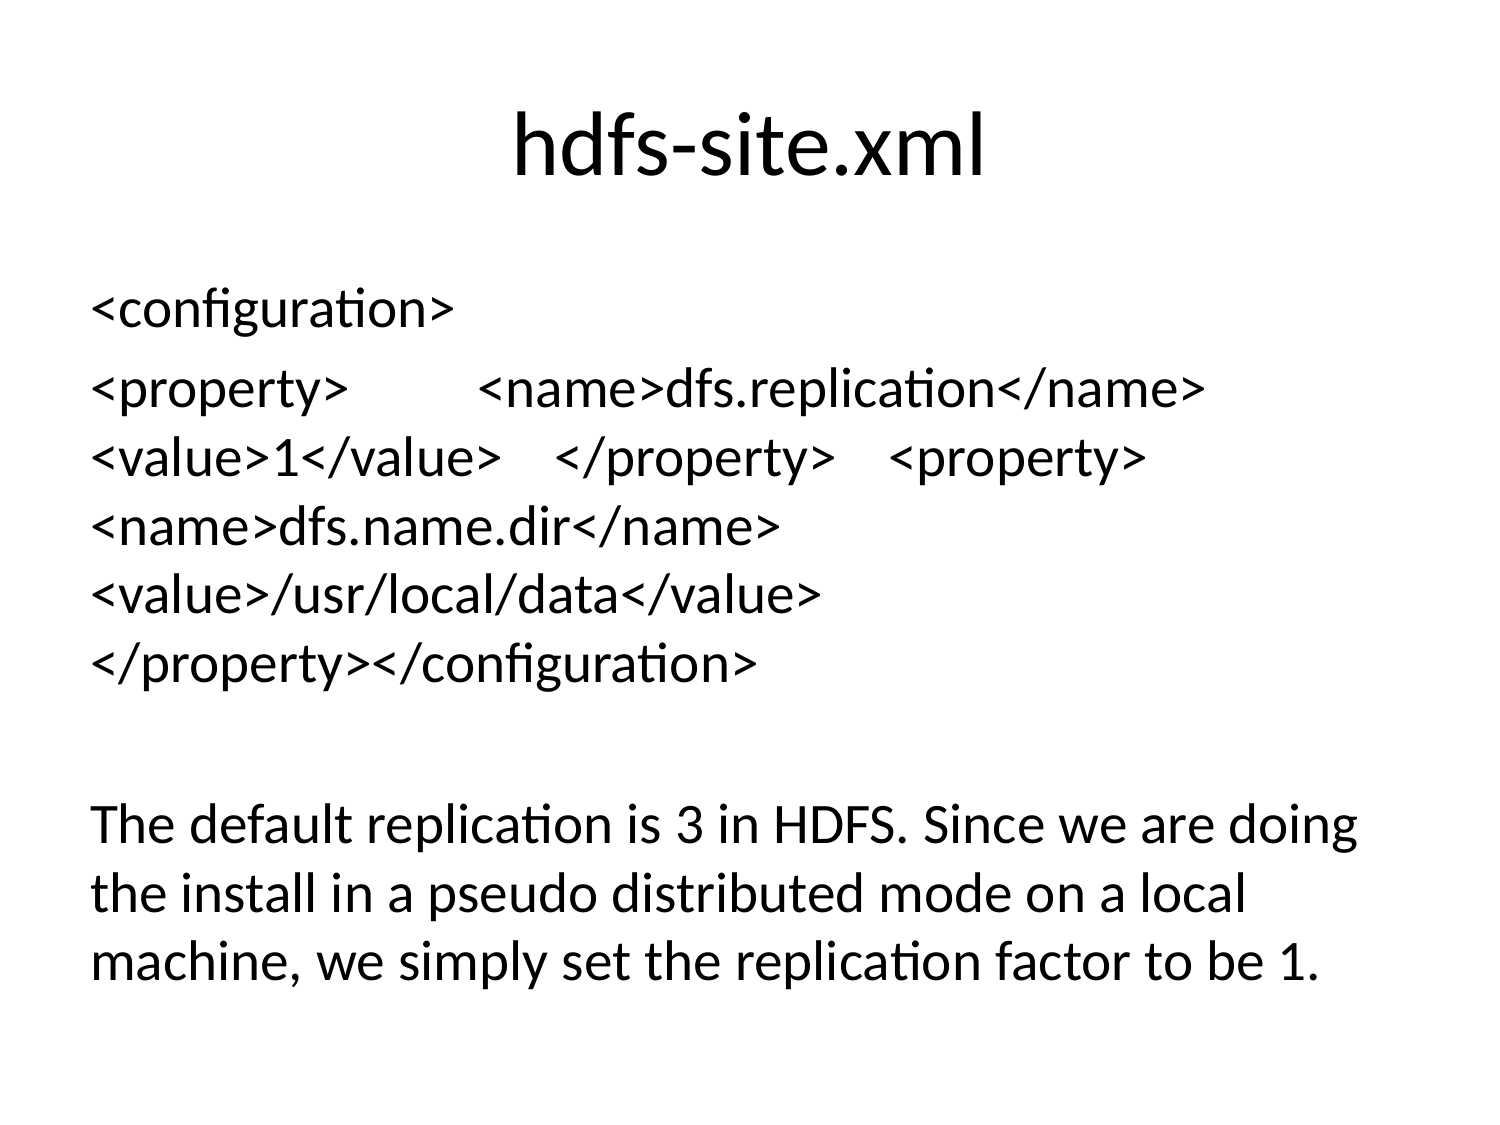

# hdfs-site.xml
<configuration>
<property> 	<name>dfs.replication</name> 	<value>1</value> </property> <property> <name>dfs.name.dir</name> <value>/usr/local/data</value> </property></configuration>
The default replication is 3 in HDFS. Since we are doing the install in a pseudo distributed mode on a local machine, we simply set the replication factor to be 1.